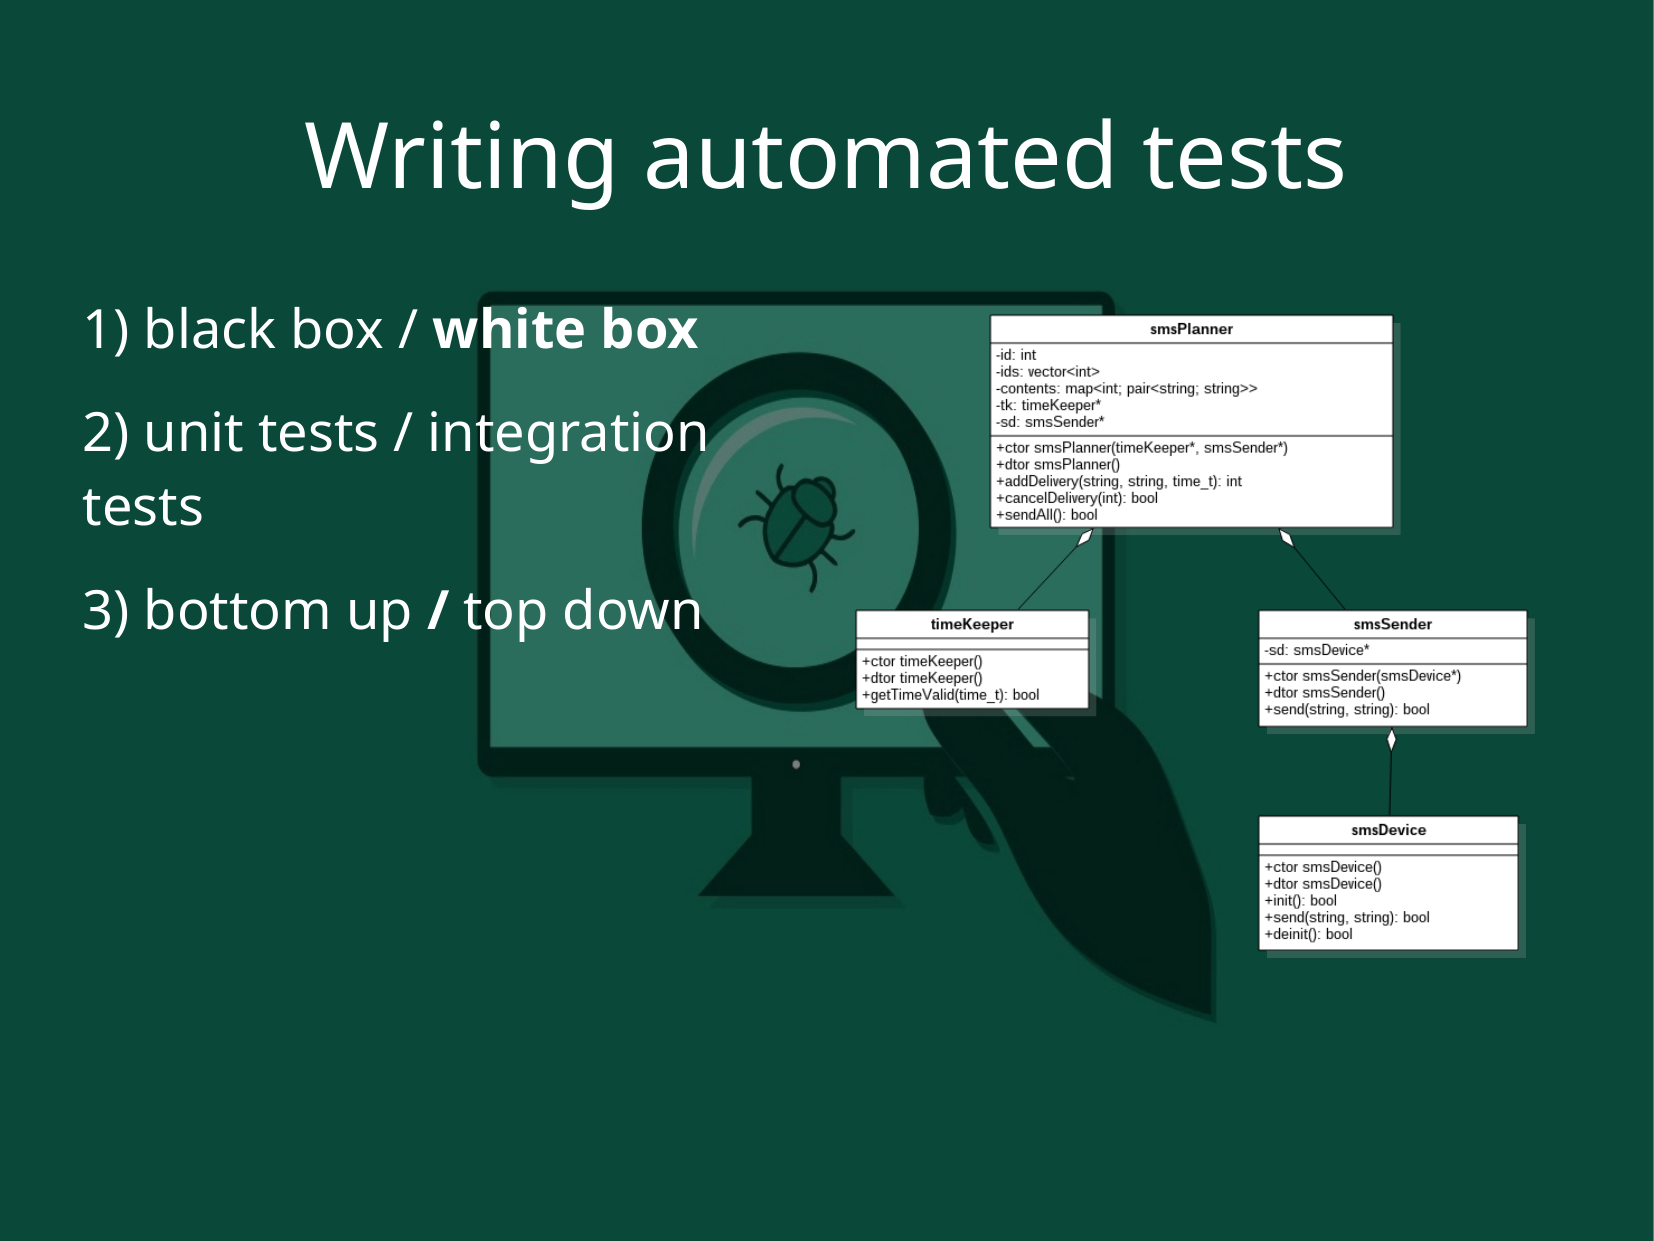

# Writing automated tests
1) black box / white box
2) unit tests / integration tests
3) bottom up / top down